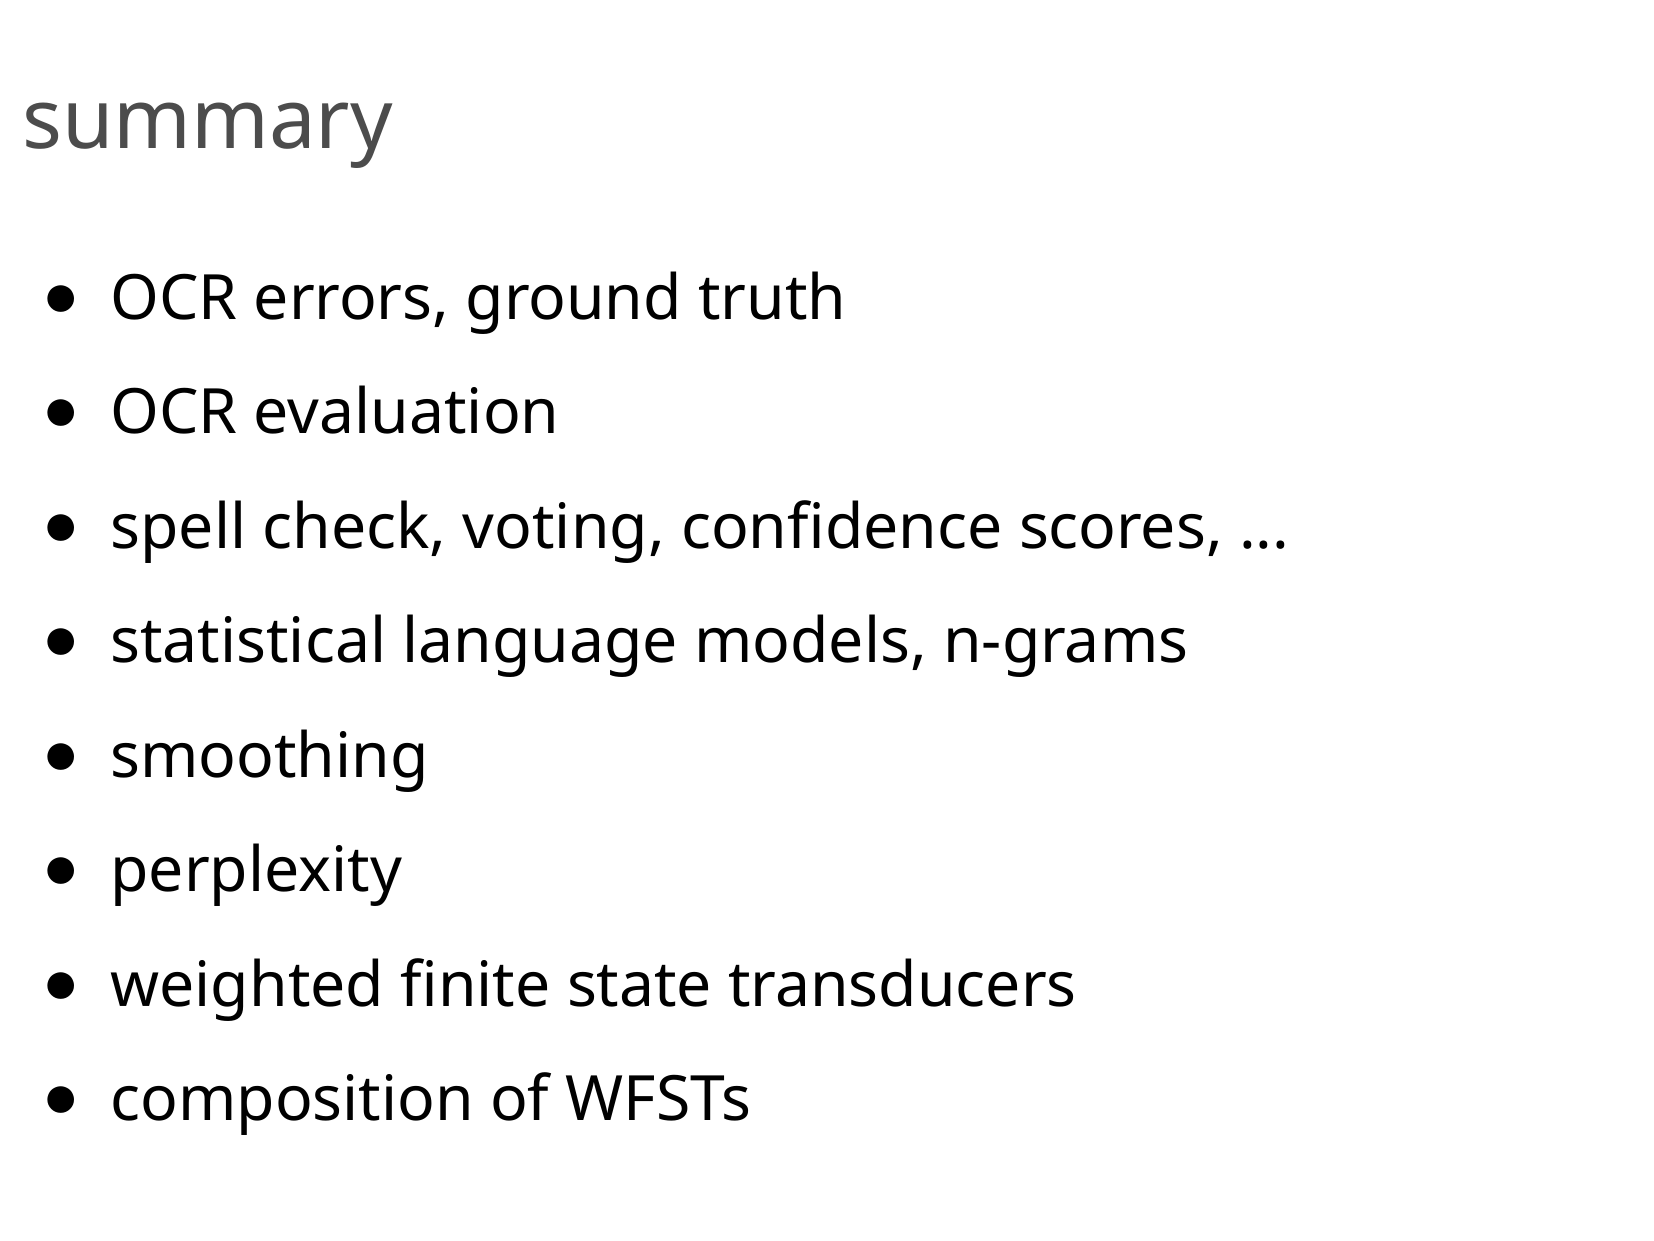

# summary
OCR errors, ground truth
OCR evaluation
spell check, voting, confidence scores, ...
statistical language models, n-grams
smoothing
perplexity
weighted finite state transducers
composition of WFSTs